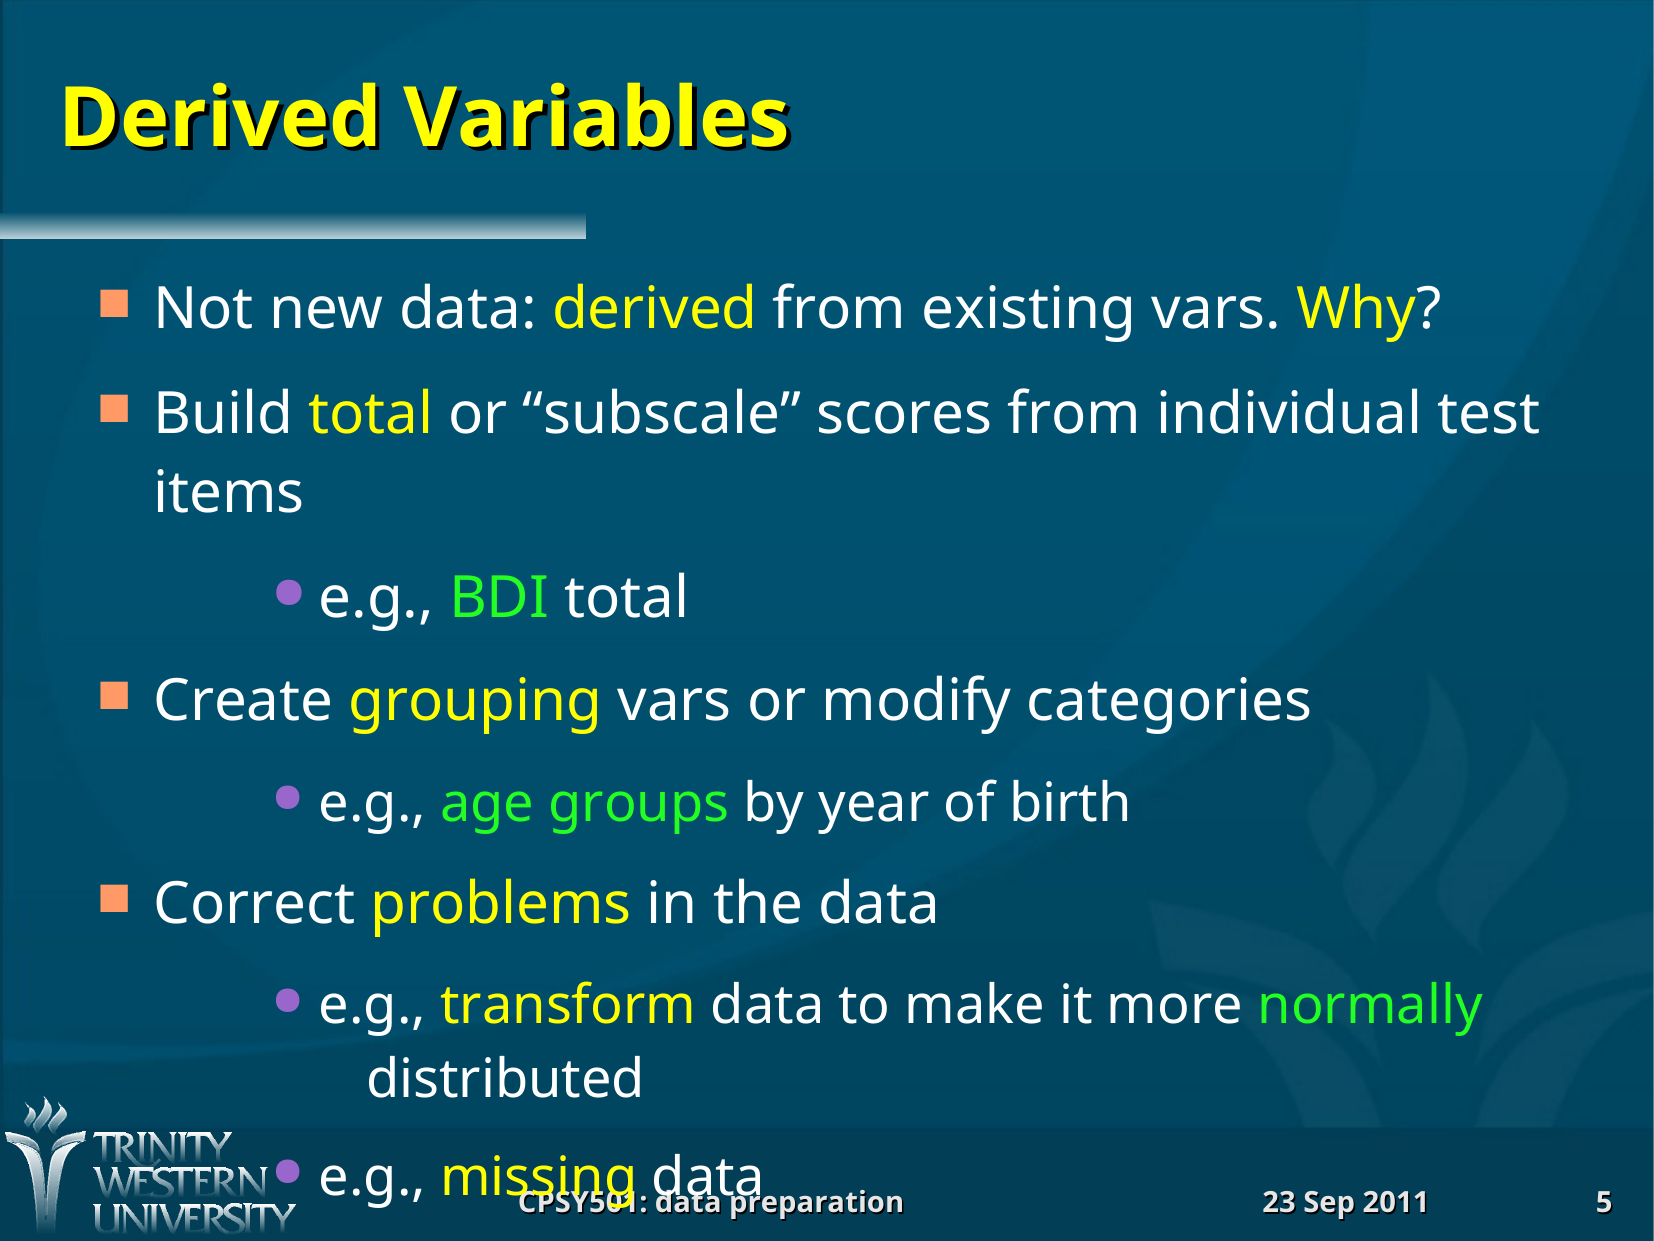

# Derived Variables
Not new data: derived from existing vars. Why?
Build total or “subscale” scores from individual test items
e.g., BDI total
Create grouping vars or modify categories
e.g., age groups by year of birth
Correct problems in the data
e.g., transform data to make it more normally distributed
e.g., missing data
CPSY501: data preparation
23 Sep 2011
5